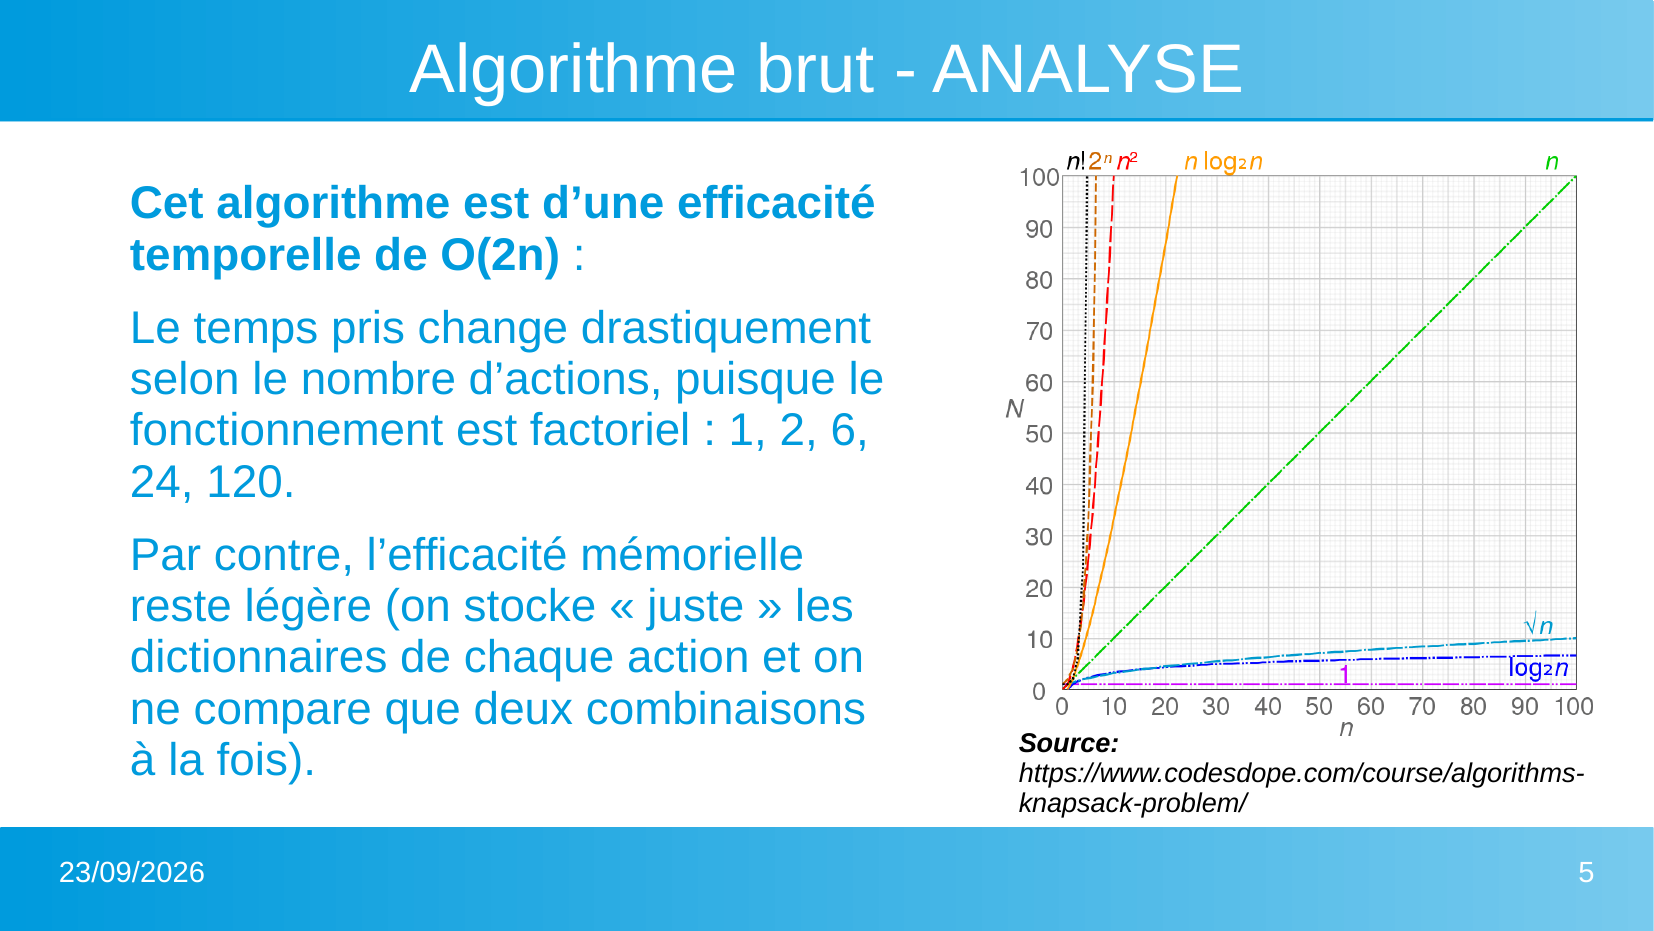

# Algorithme brut - ANALYSE
Cet algorithme est d’une efficacité temporelle de O(2n) :
Le temps pris change drastiquement selon le nombre d’actions, puisque le fonctionnement est factoriel : 1, 2, 6, 24, 120.
Par contre, l’efficacité mémorielle reste légère (on stocke « juste » les dictionnaires de chaque action et on ne compare que deux combinaisons à la fois).
Source: https://www.codesdope.com/course/algorithms-knapsack-problem/
5